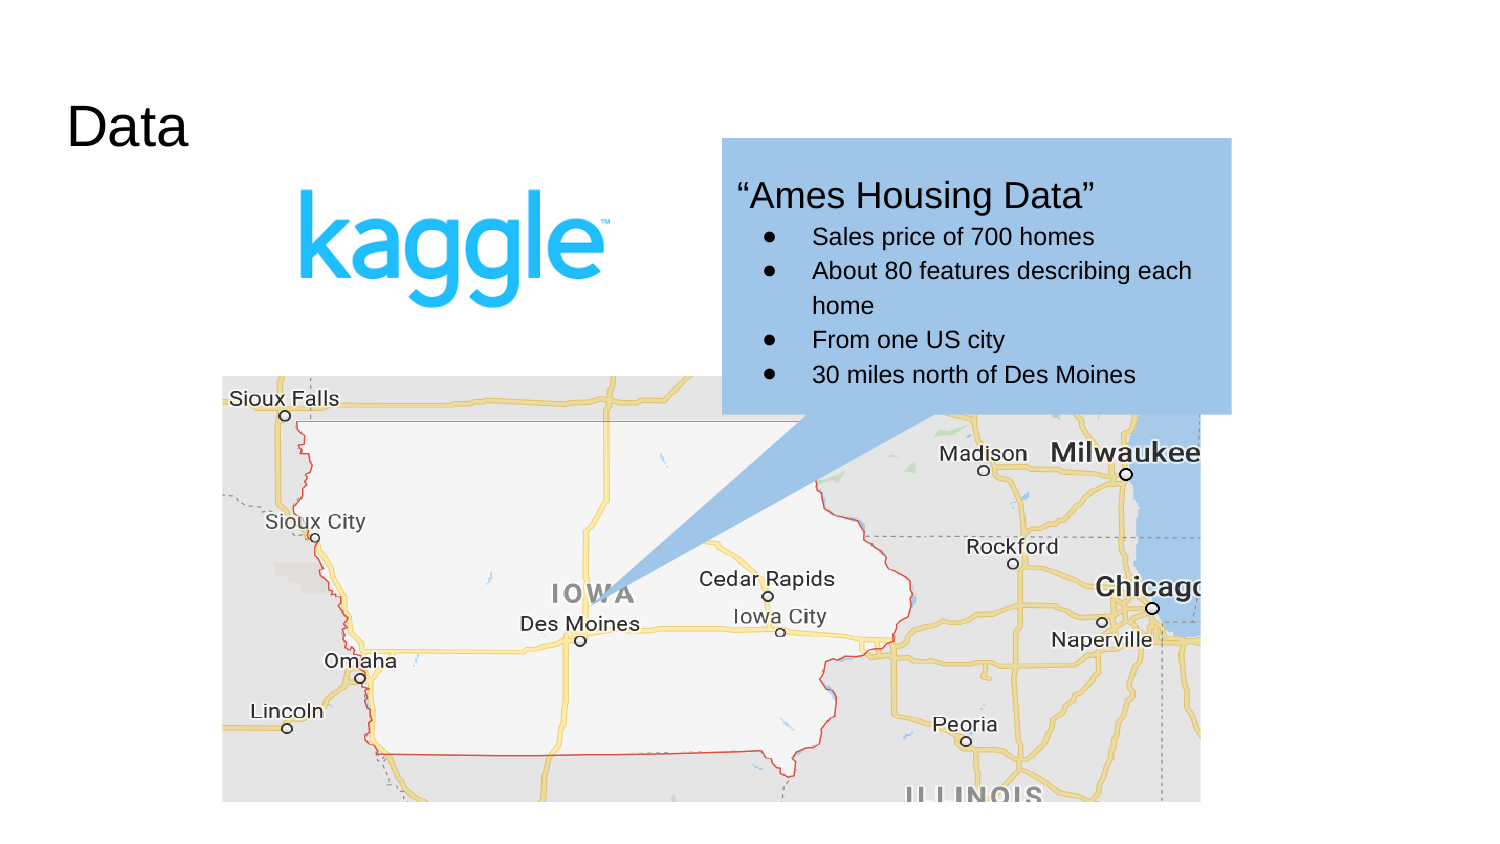

# Data
“Ames Housing Data”
Sales price of 700 homes
About 80 features describing each home
From one US city
30 miles north of Des Moines